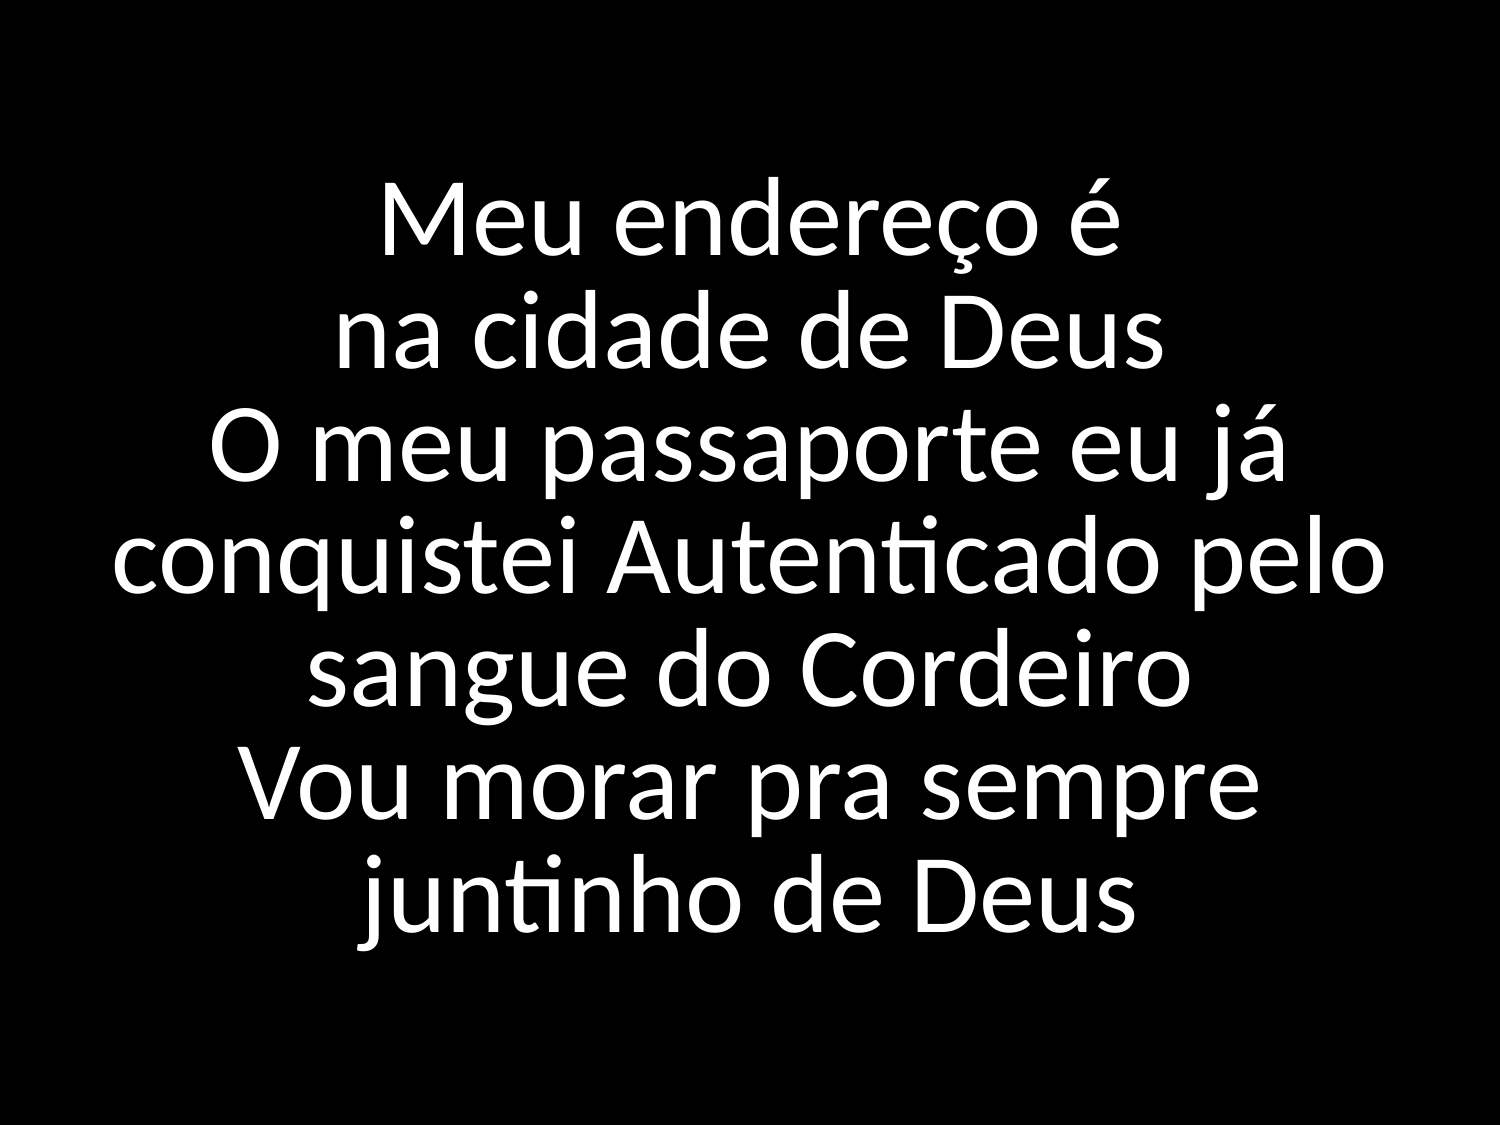

# Meu endereço é
na cidade de Deus
O meu passaporte eu já conquistei Autenticado pelo sangue do Cordeiro
Vou morar pra sempre juntinho de Deus